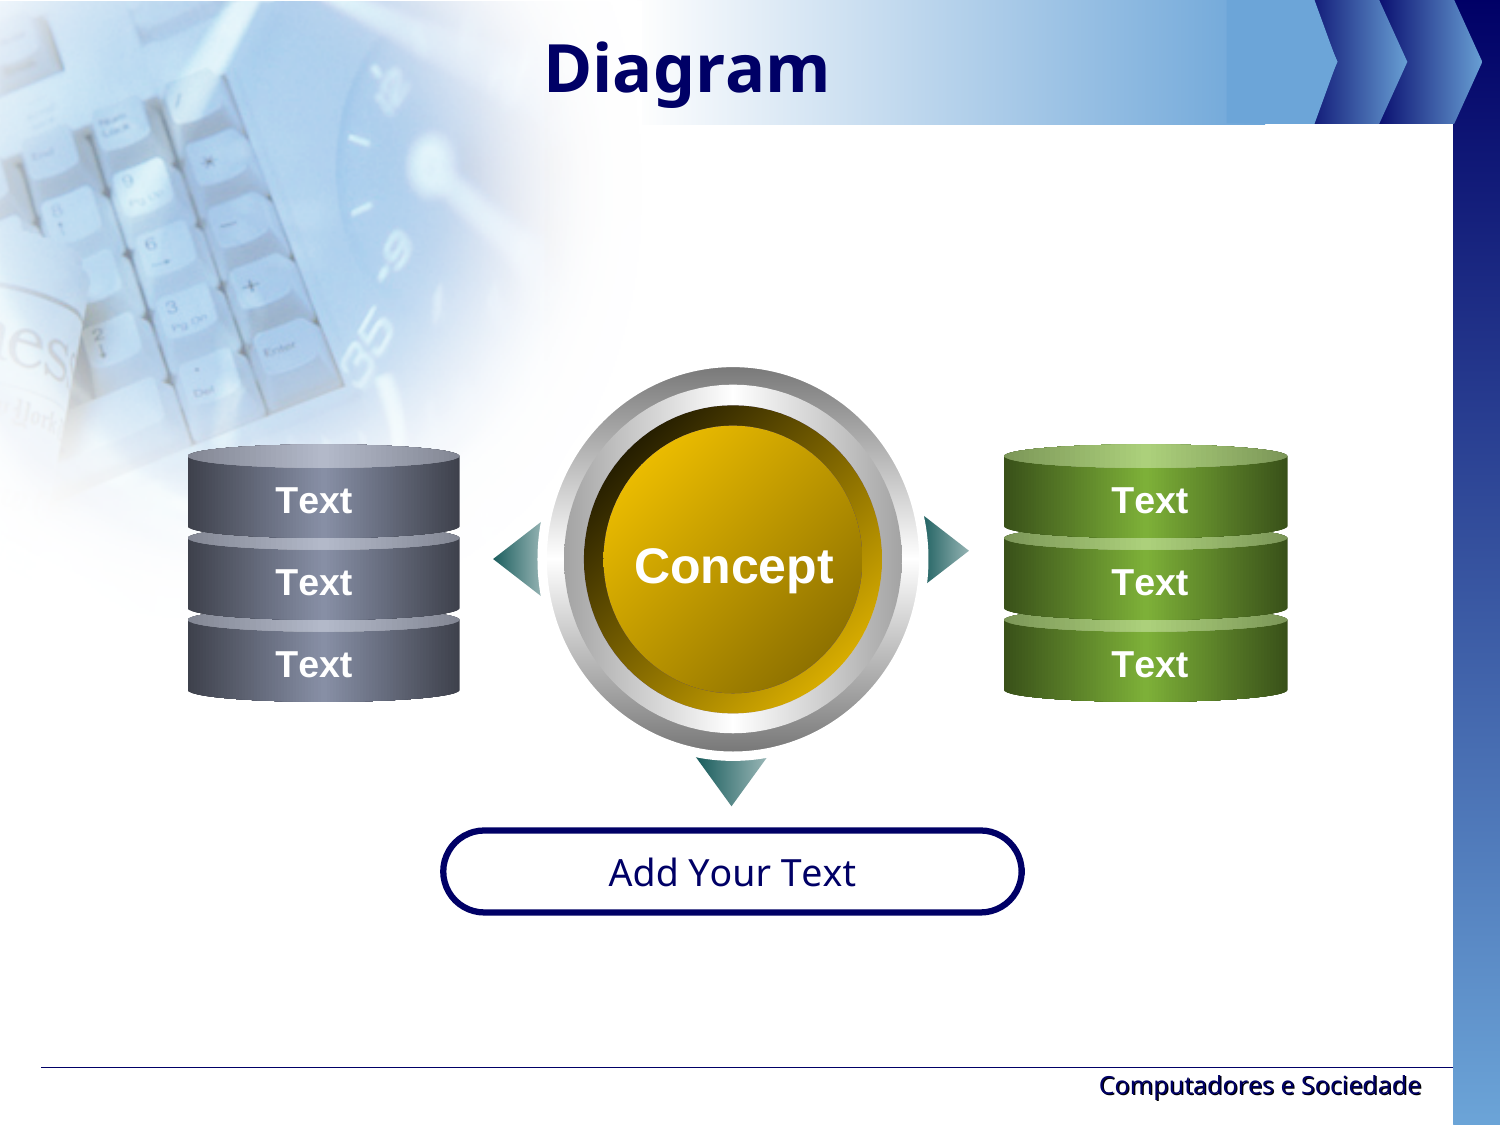

# Diagram
Text
Text
Concept
Text
Text
Text
Text
Add Your Text